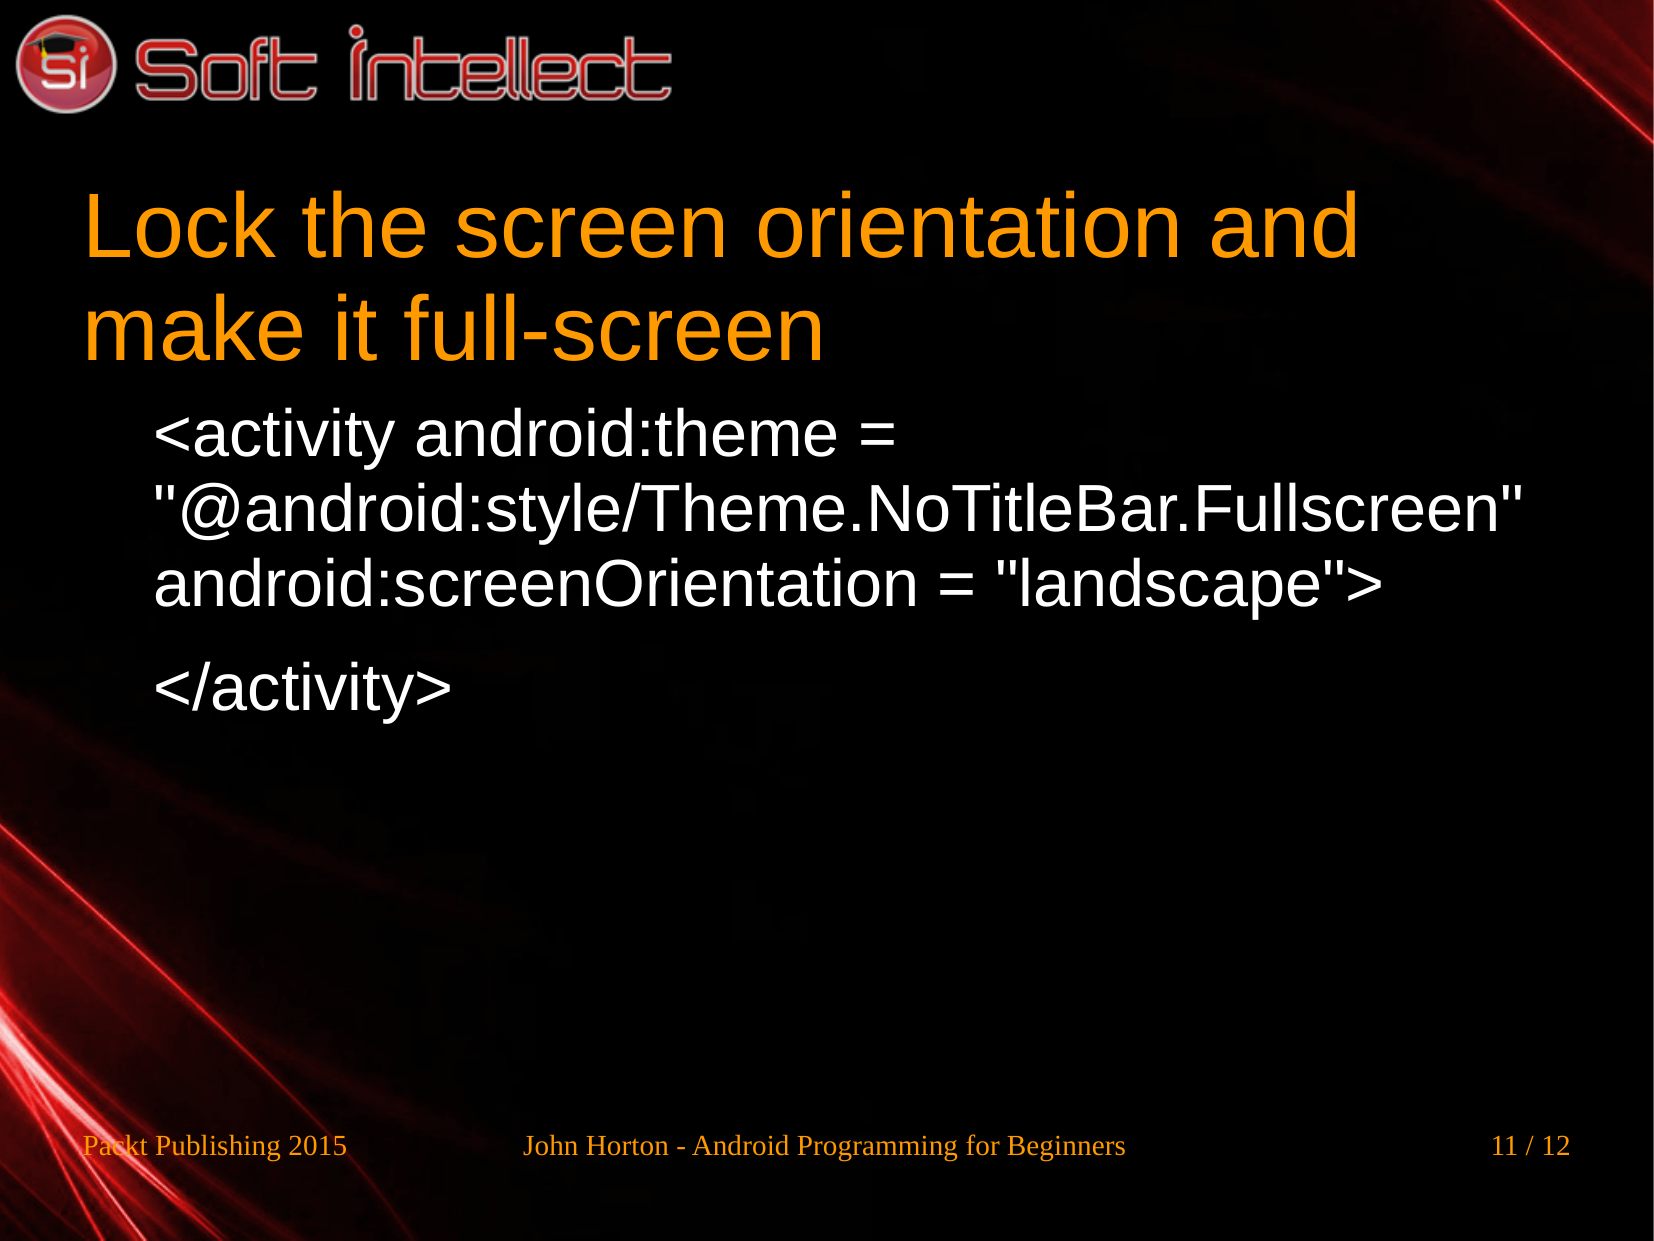

# Lock the screen orientation and make it full-screen
<activity android:theme = "@android:style/Theme.NoTitleBar.Fullscreen" android:screenOrientation = "landscape">
</activity>
Packt Publishing 2015
John Horton - Android Programming for Beginners
11